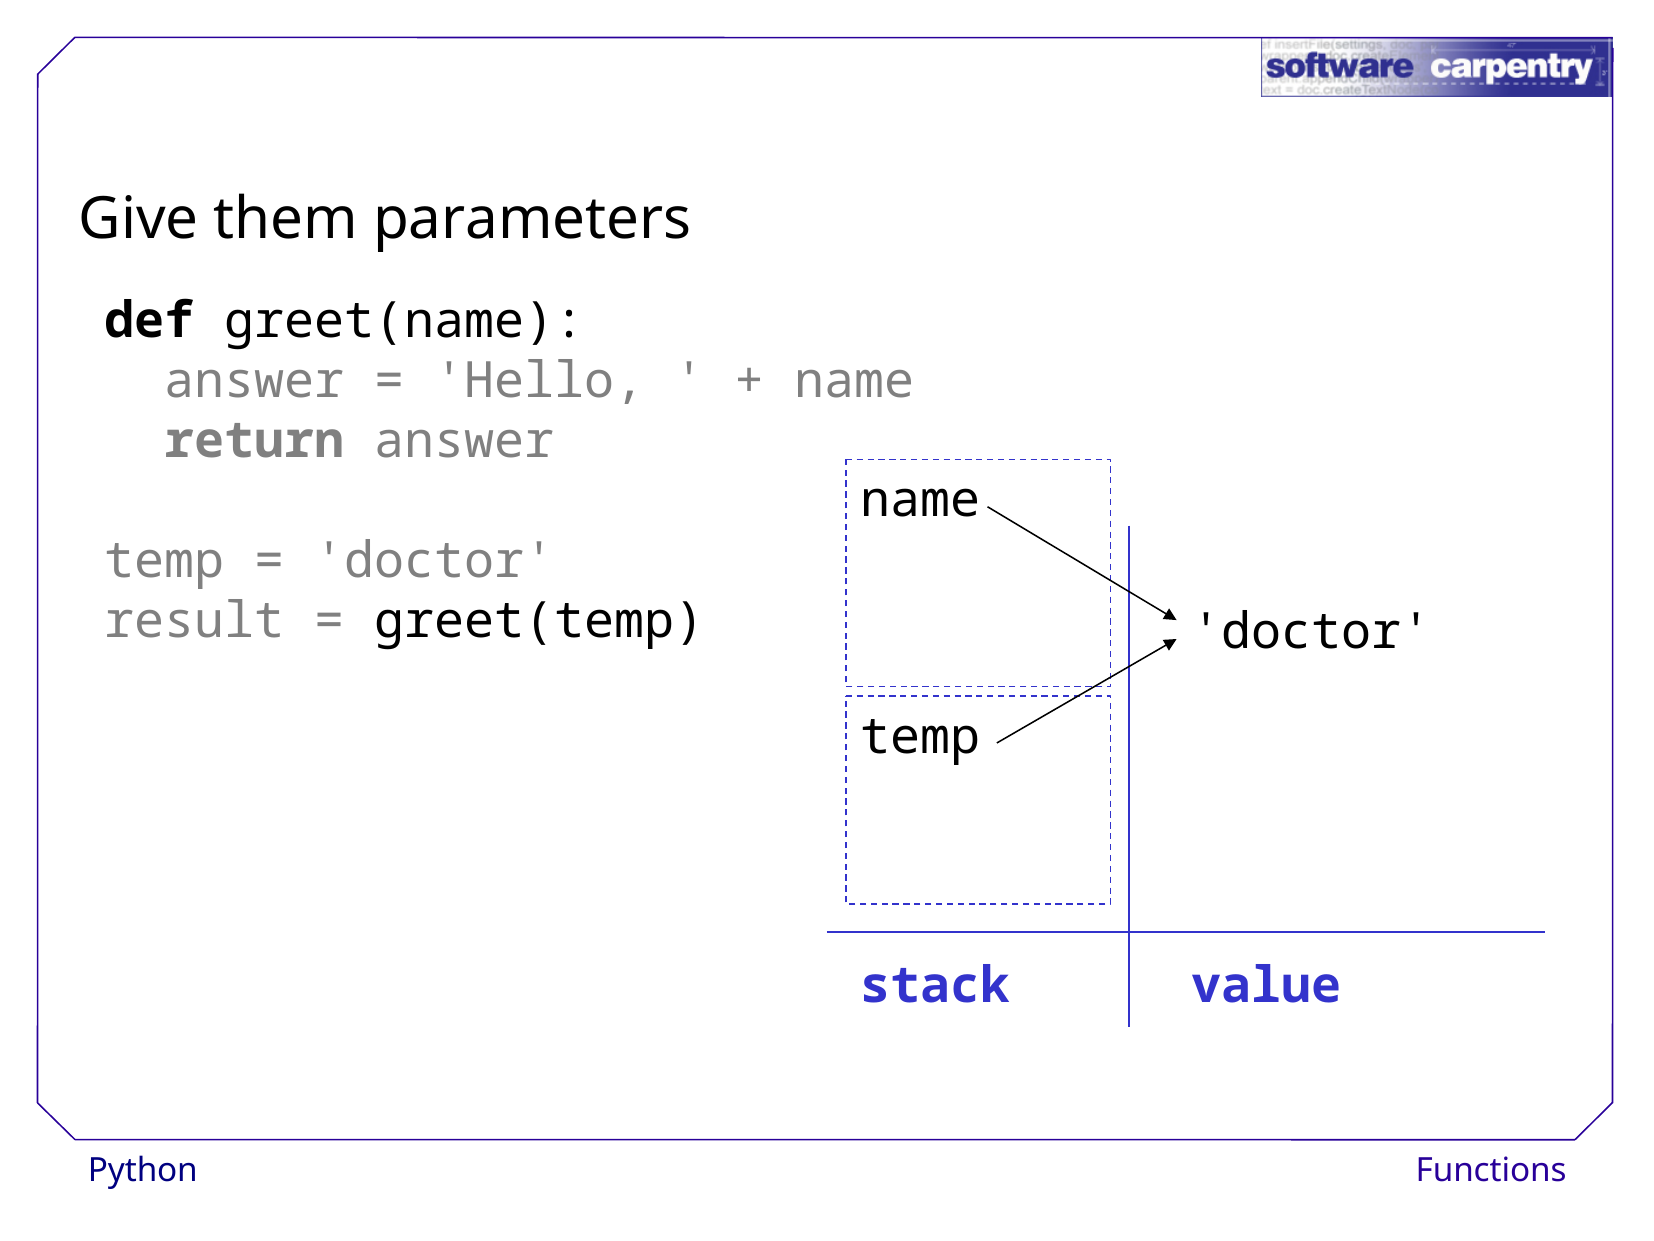

Give them parameters
def greet(name):
 answer = 'Hello, ' + name
 return answer
temp = 'doctor'
result = greet(temp)
name
'doctor'
temp
stack
value